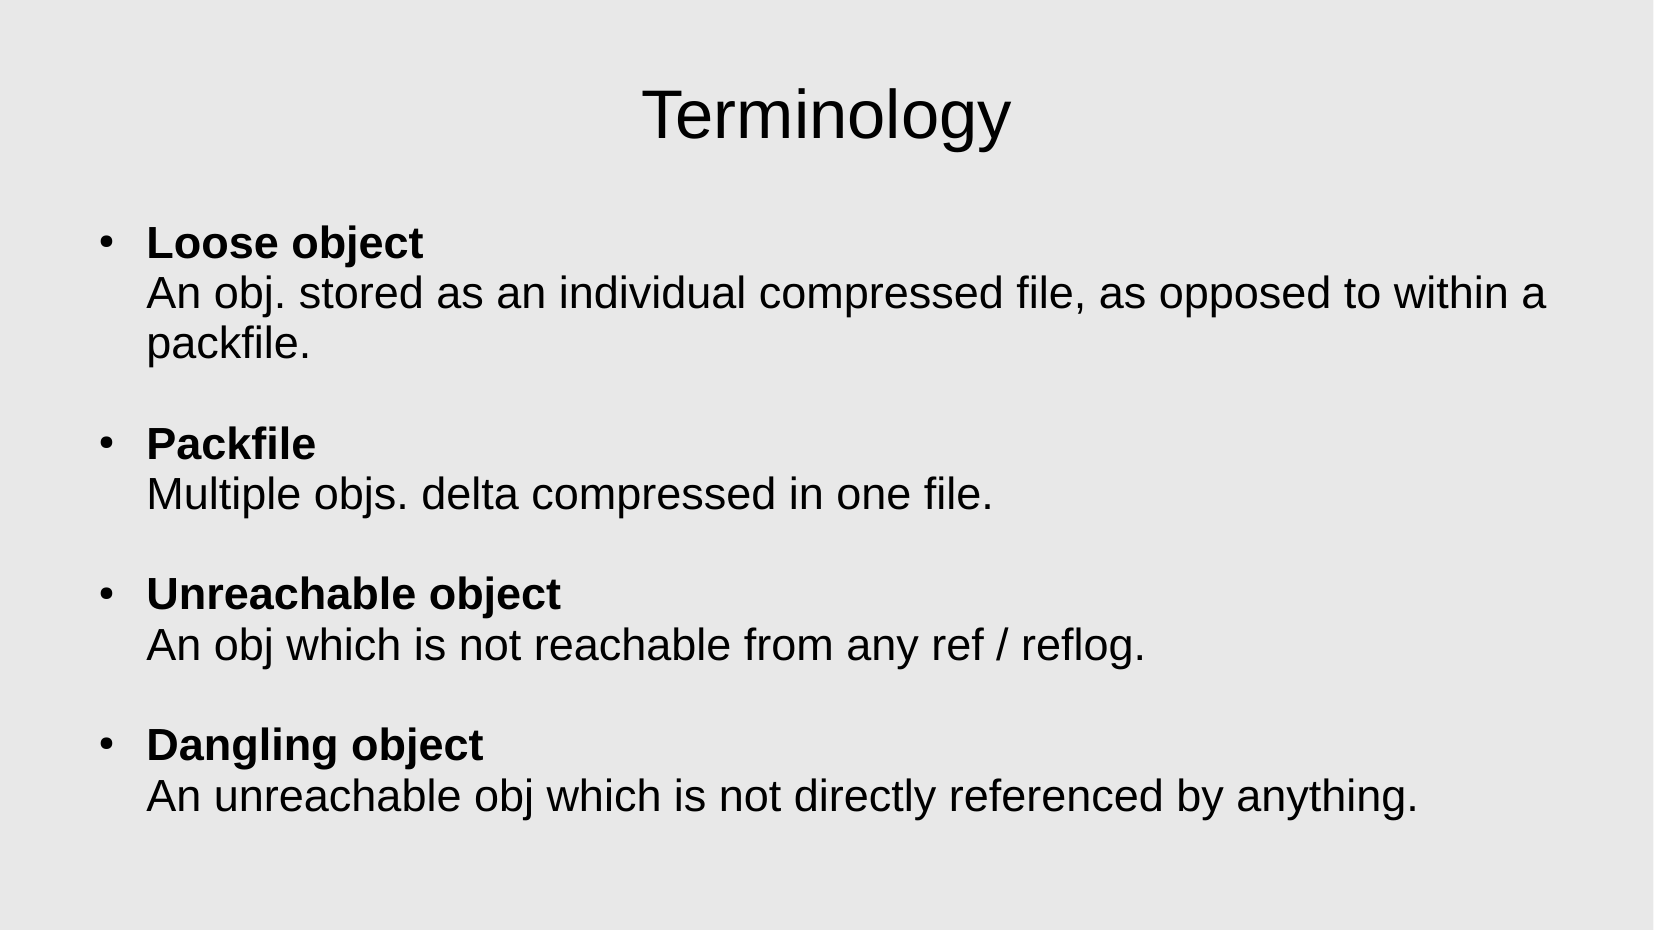

# Terminology
Loose object
An obj. stored as an individual compressed file, as opposed to within a packfile.
Packfile
Multiple objs. delta compressed in one file.
Unreachable object
An obj which is not reachable from any ref / reflog.
Dangling object
An unreachable obj which is not directly referenced by anything.